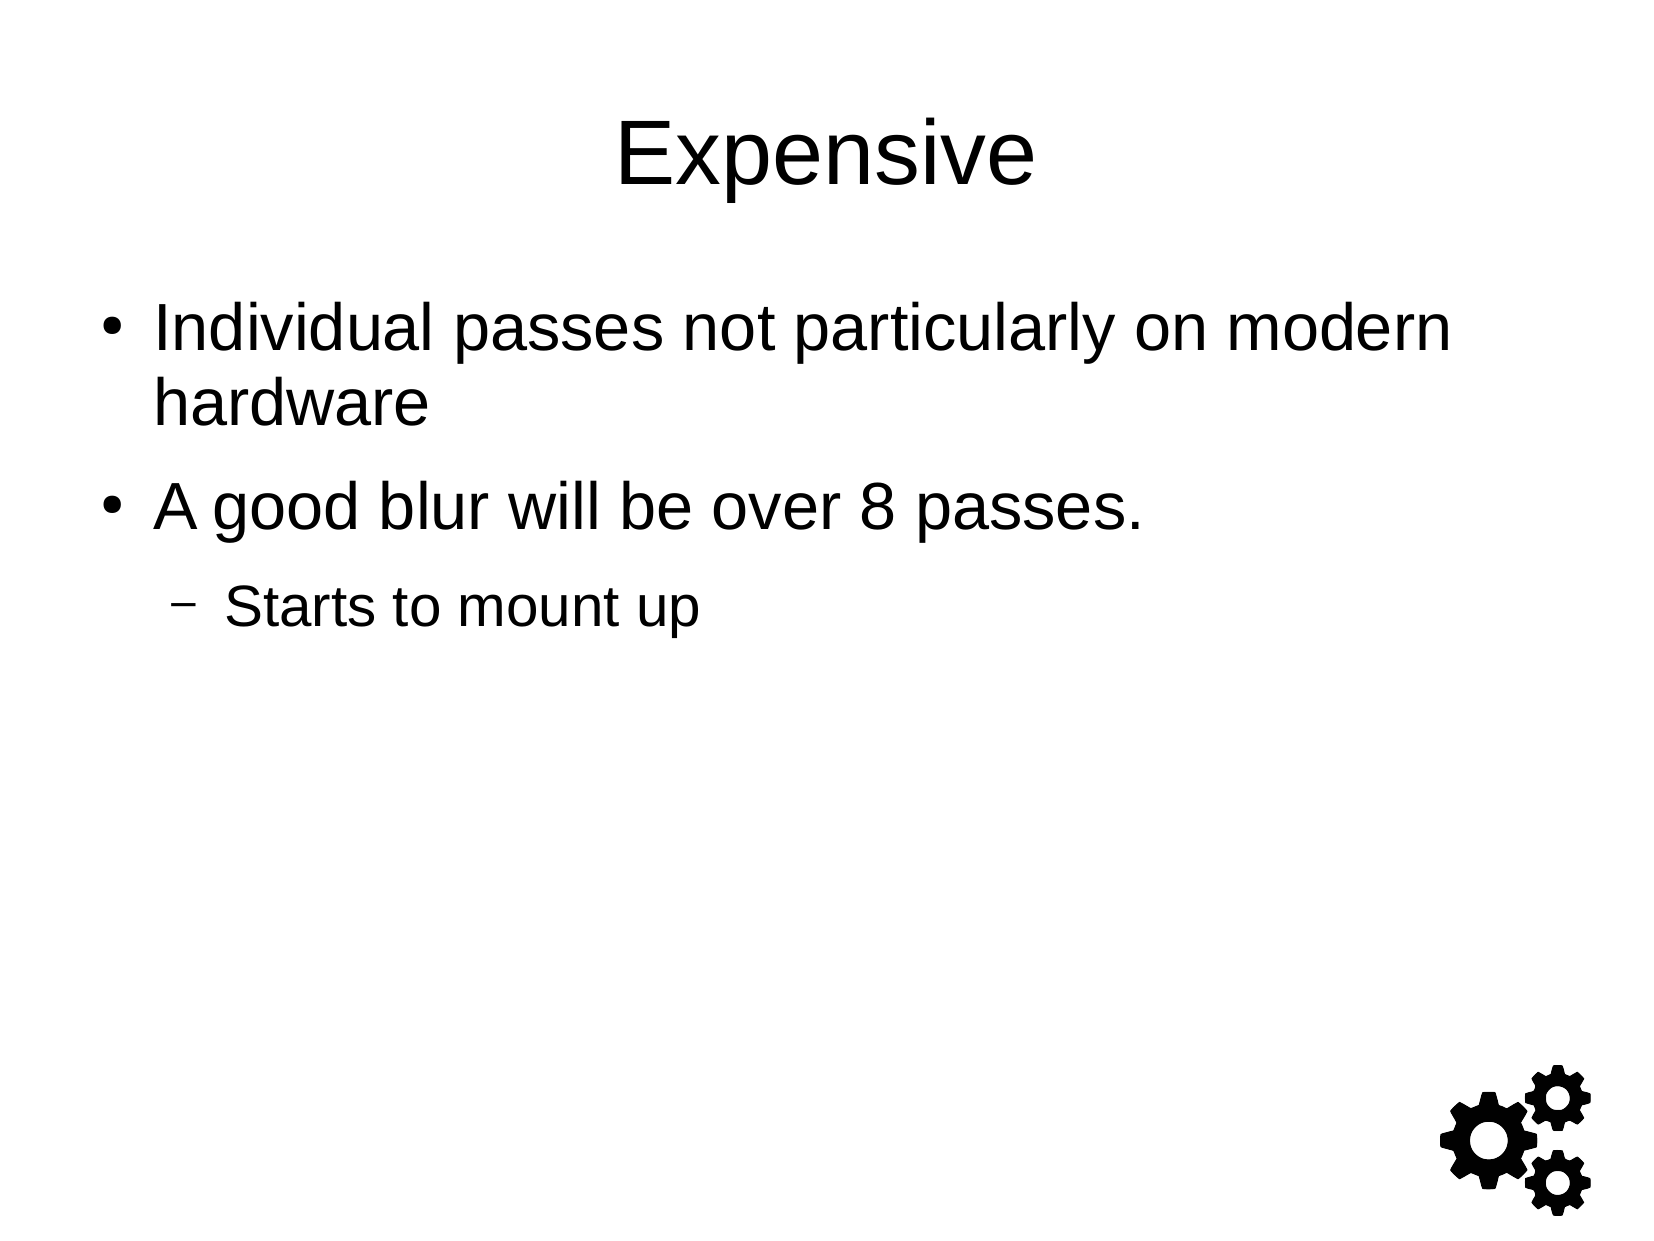

# Expensive
Individual passes not particularly on modern hardware
A good blur will be over 8 passes.
Starts to mount up